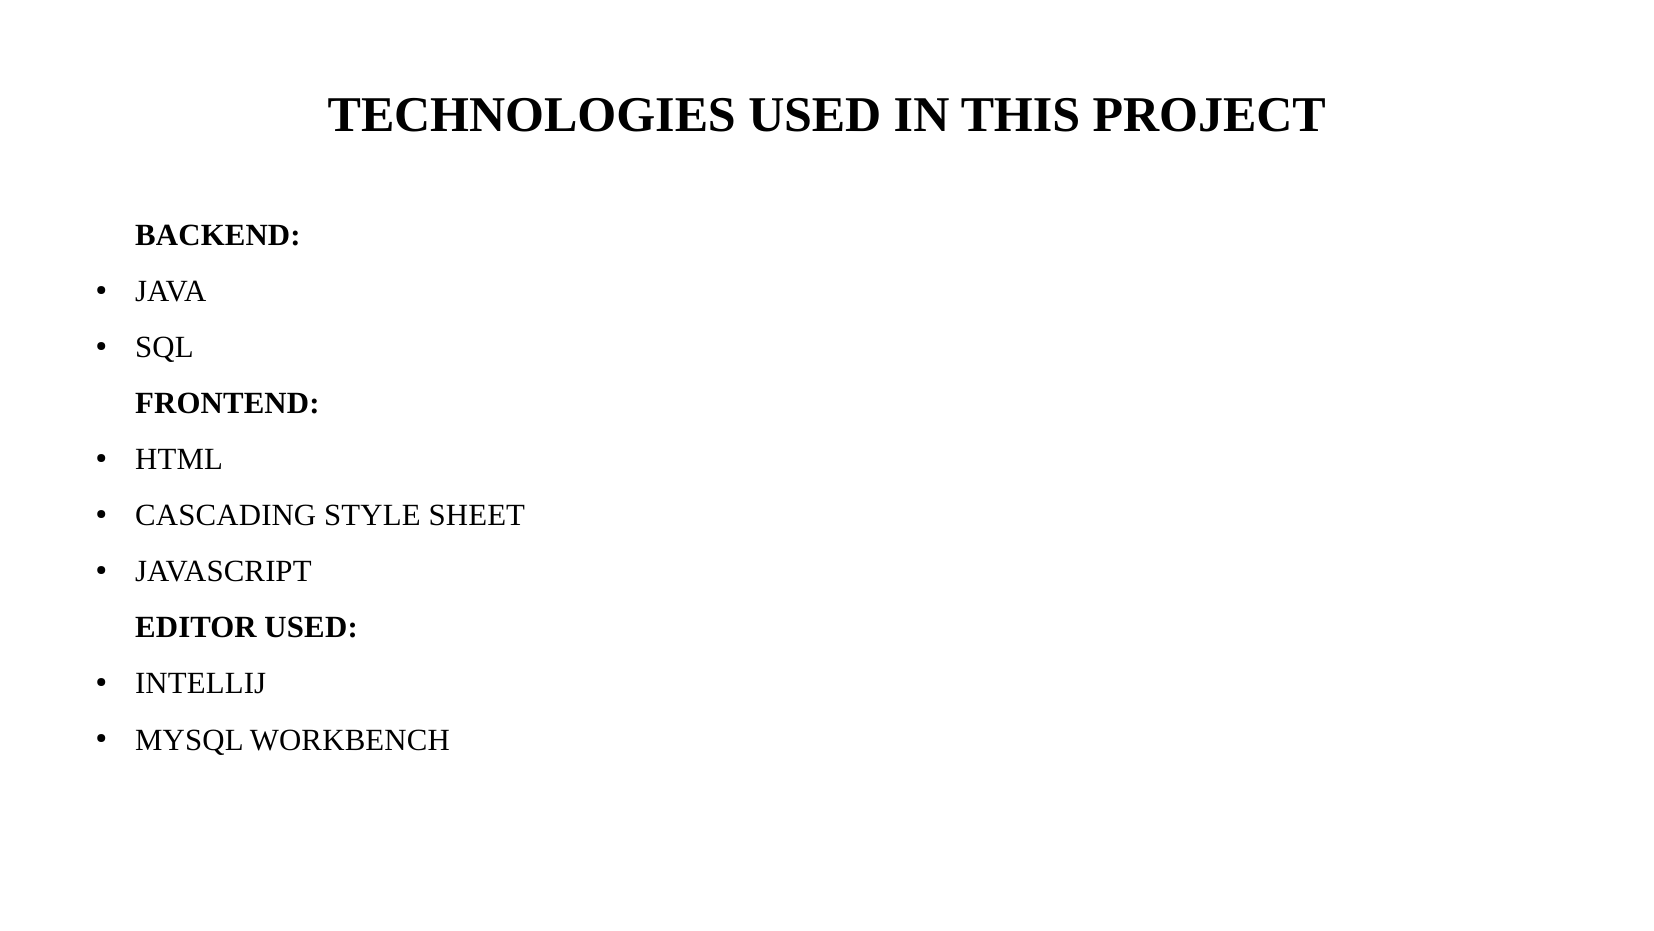

# TECHNOLOGIES USED IN THIS PROJECT
BACKEND:
JAVA
SQL
FRONTEND:
HTML
CASCADING STYLE SHEET
JAVASCRIPT
EDITOR USED:
INTELLIJ
MYSQL WORKBENCH